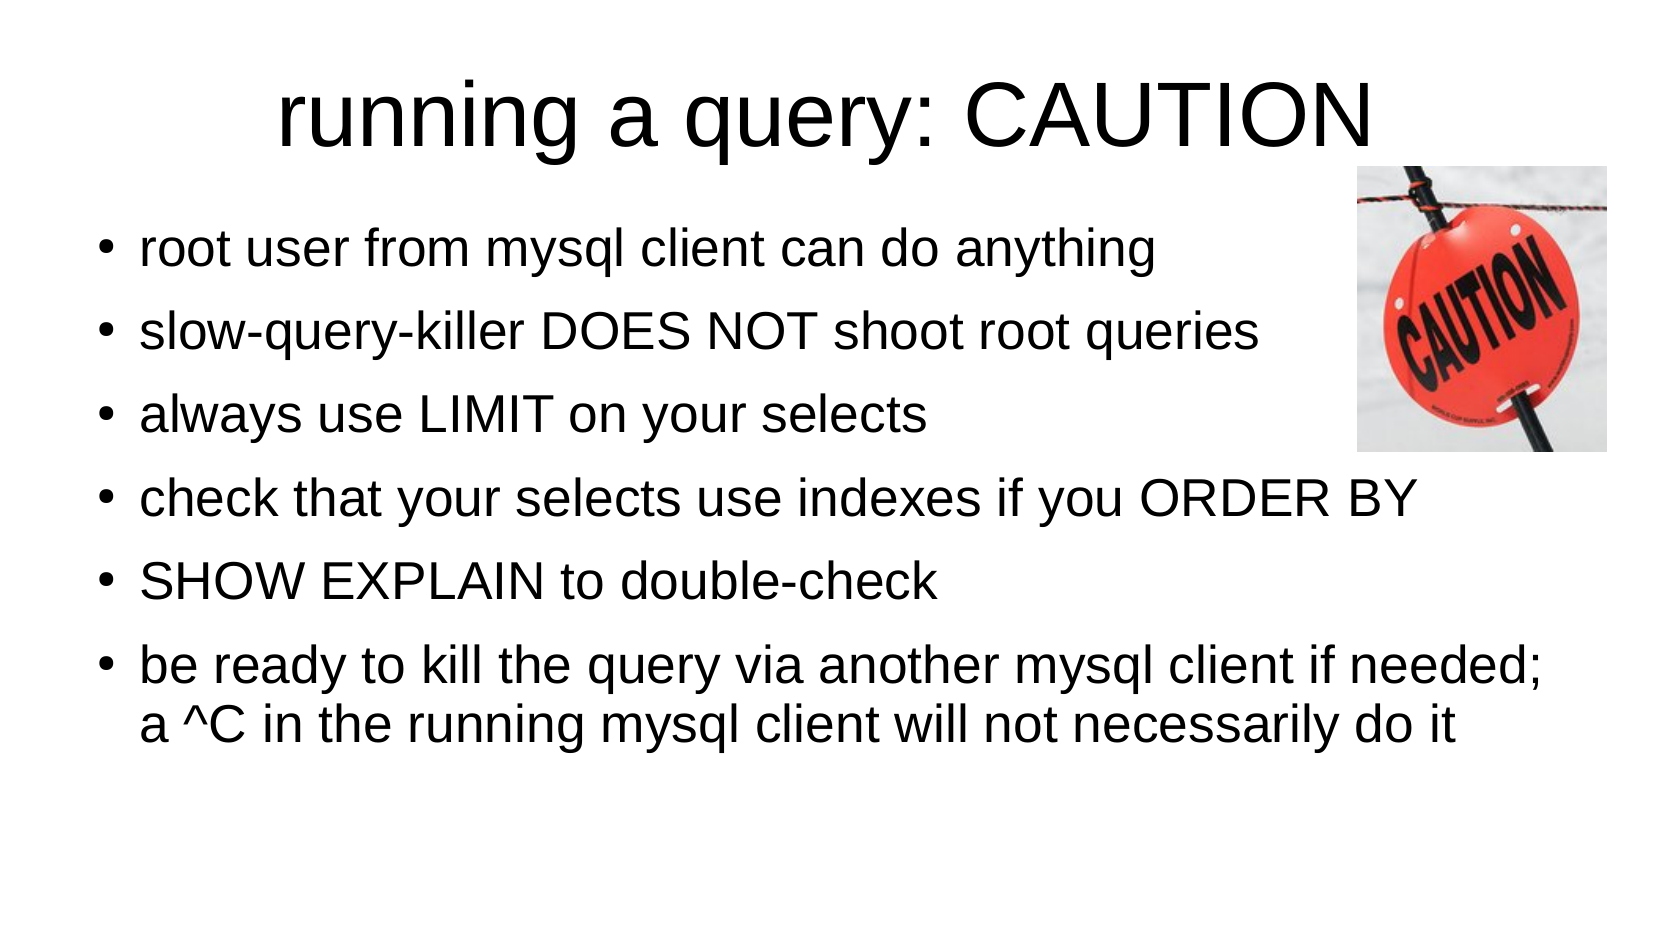

# running a query: CAUTION
root user from mysql client can do anything
slow-query-killer DOES NOT shoot root queries
always use LIMIT on your selects
check that your selects use indexes if you ORDER BY
SHOW EXPLAIN to double-check
be ready to kill the query via another mysql client if needed; a ^C in the running mysql client will not necessarily do it